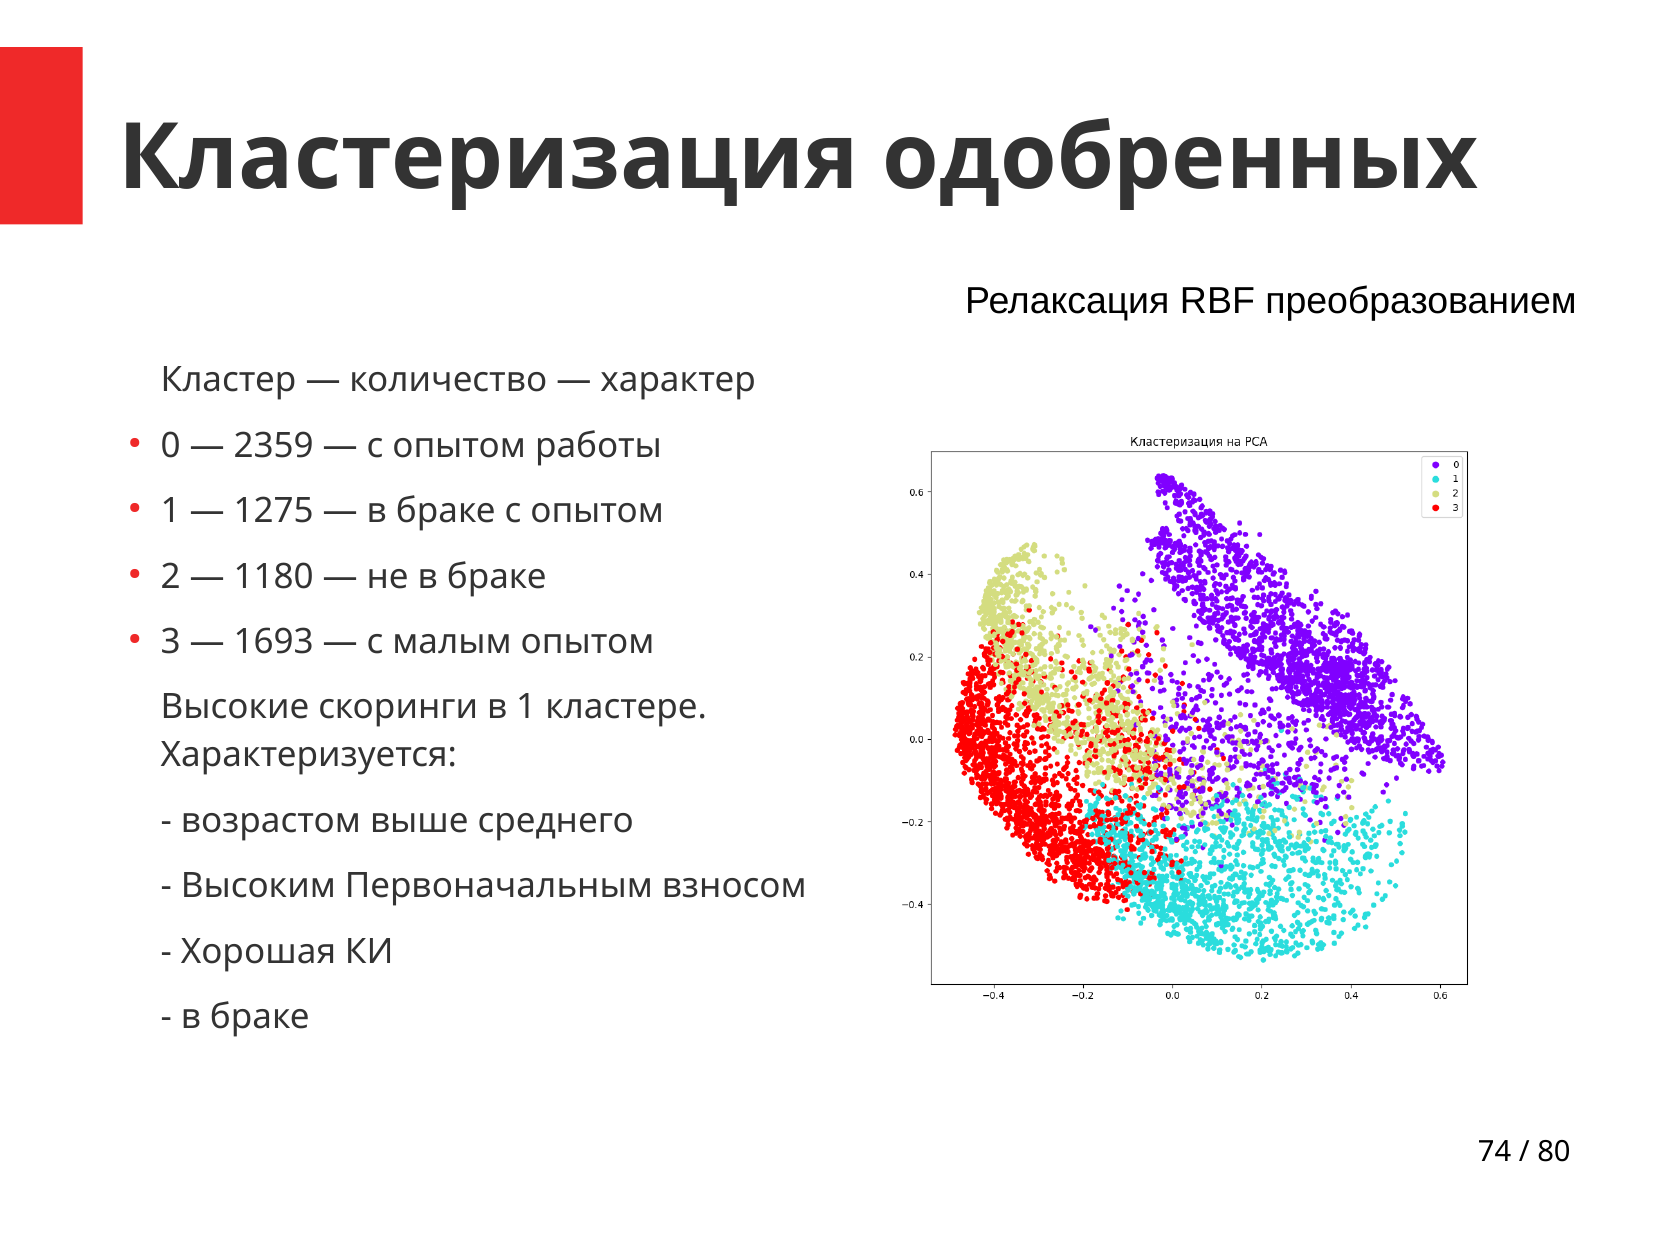

# Кластеризация одобренных
Релаксация RBF преобразованием
Кластер — количество — характер
0 — 2359 — с опытом работы
1 — 1275 — в браке с опытом
2 — 1180 — не в браке
3 — 1693 — с малым опытом
Высокие скоринги в 1 кластере. Характеризуется:
- возрастом выше среднего
- Высоким Первоначальным взносом
- Хорошая КИ
- в браке
74